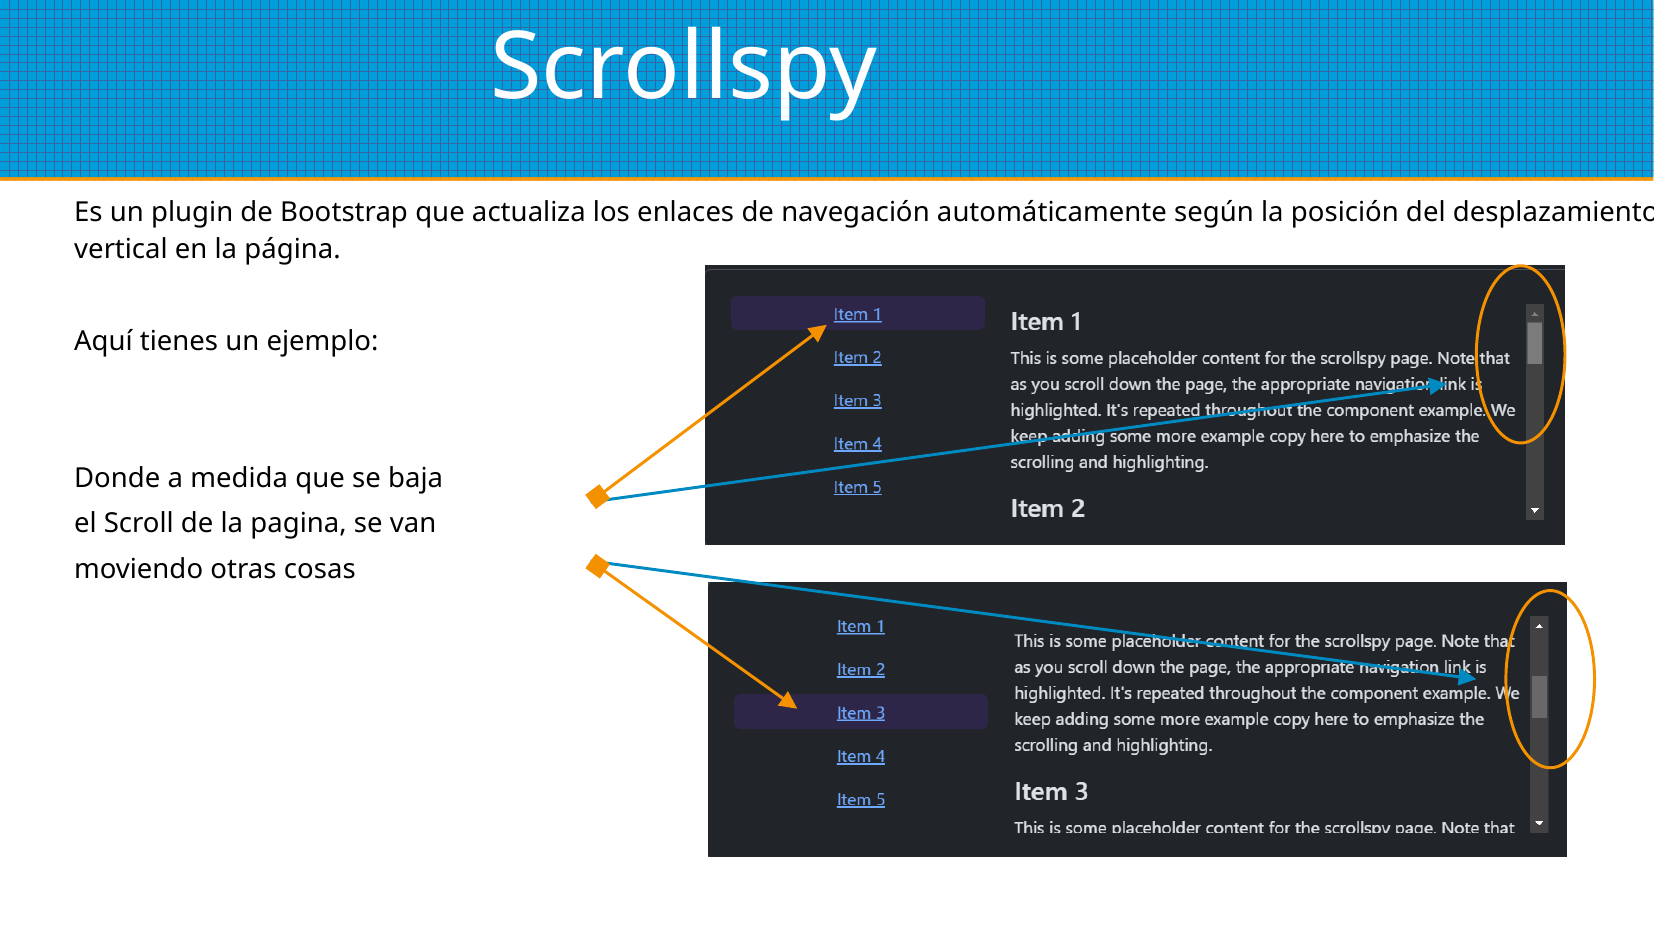

# Scrollspy
Es un plugin de Bootstrap que actualiza los enlaces de navegación automáticamente según la posición del desplazamiento vertical en la página.
Aquí tienes un ejemplo:
Donde a medida que se baja
el Scroll de la pagina, se van
moviendo otras cosas